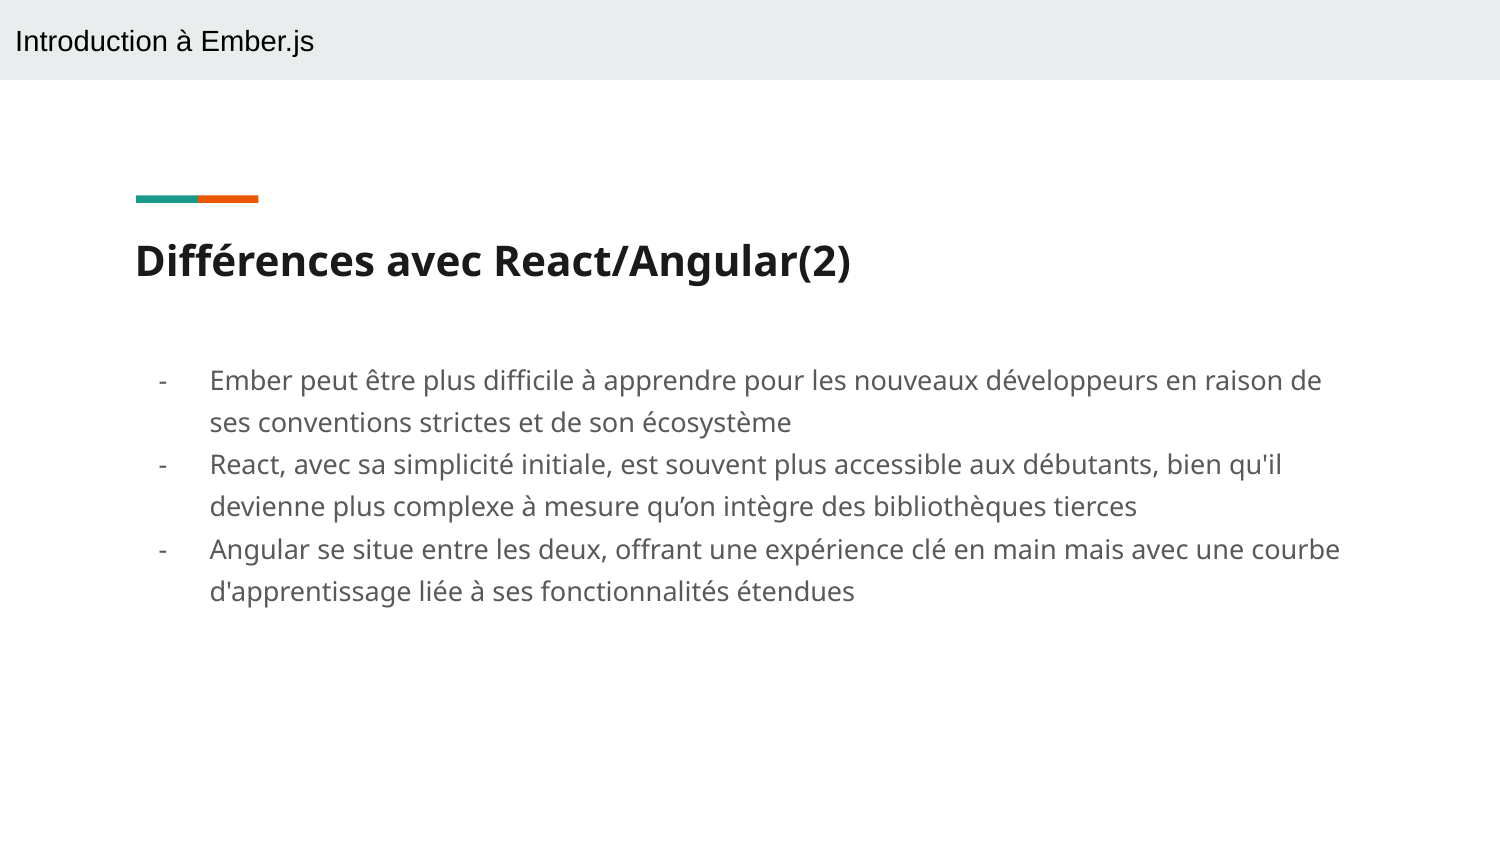

# Différences avec React/Angular(2)
Ember peut être plus difficile à apprendre pour les nouveaux développeurs en raison de ses conventions strictes et de son écosystème
React, avec sa simplicité initiale, est souvent plus accessible aux débutants, bien qu'il devienne plus complexe à mesure qu’on intègre des bibliothèques tierces
Angular se situe entre les deux, offrant une expérience clé en main mais avec une courbe d'apprentissage liée à ses fonctionnalités étendues